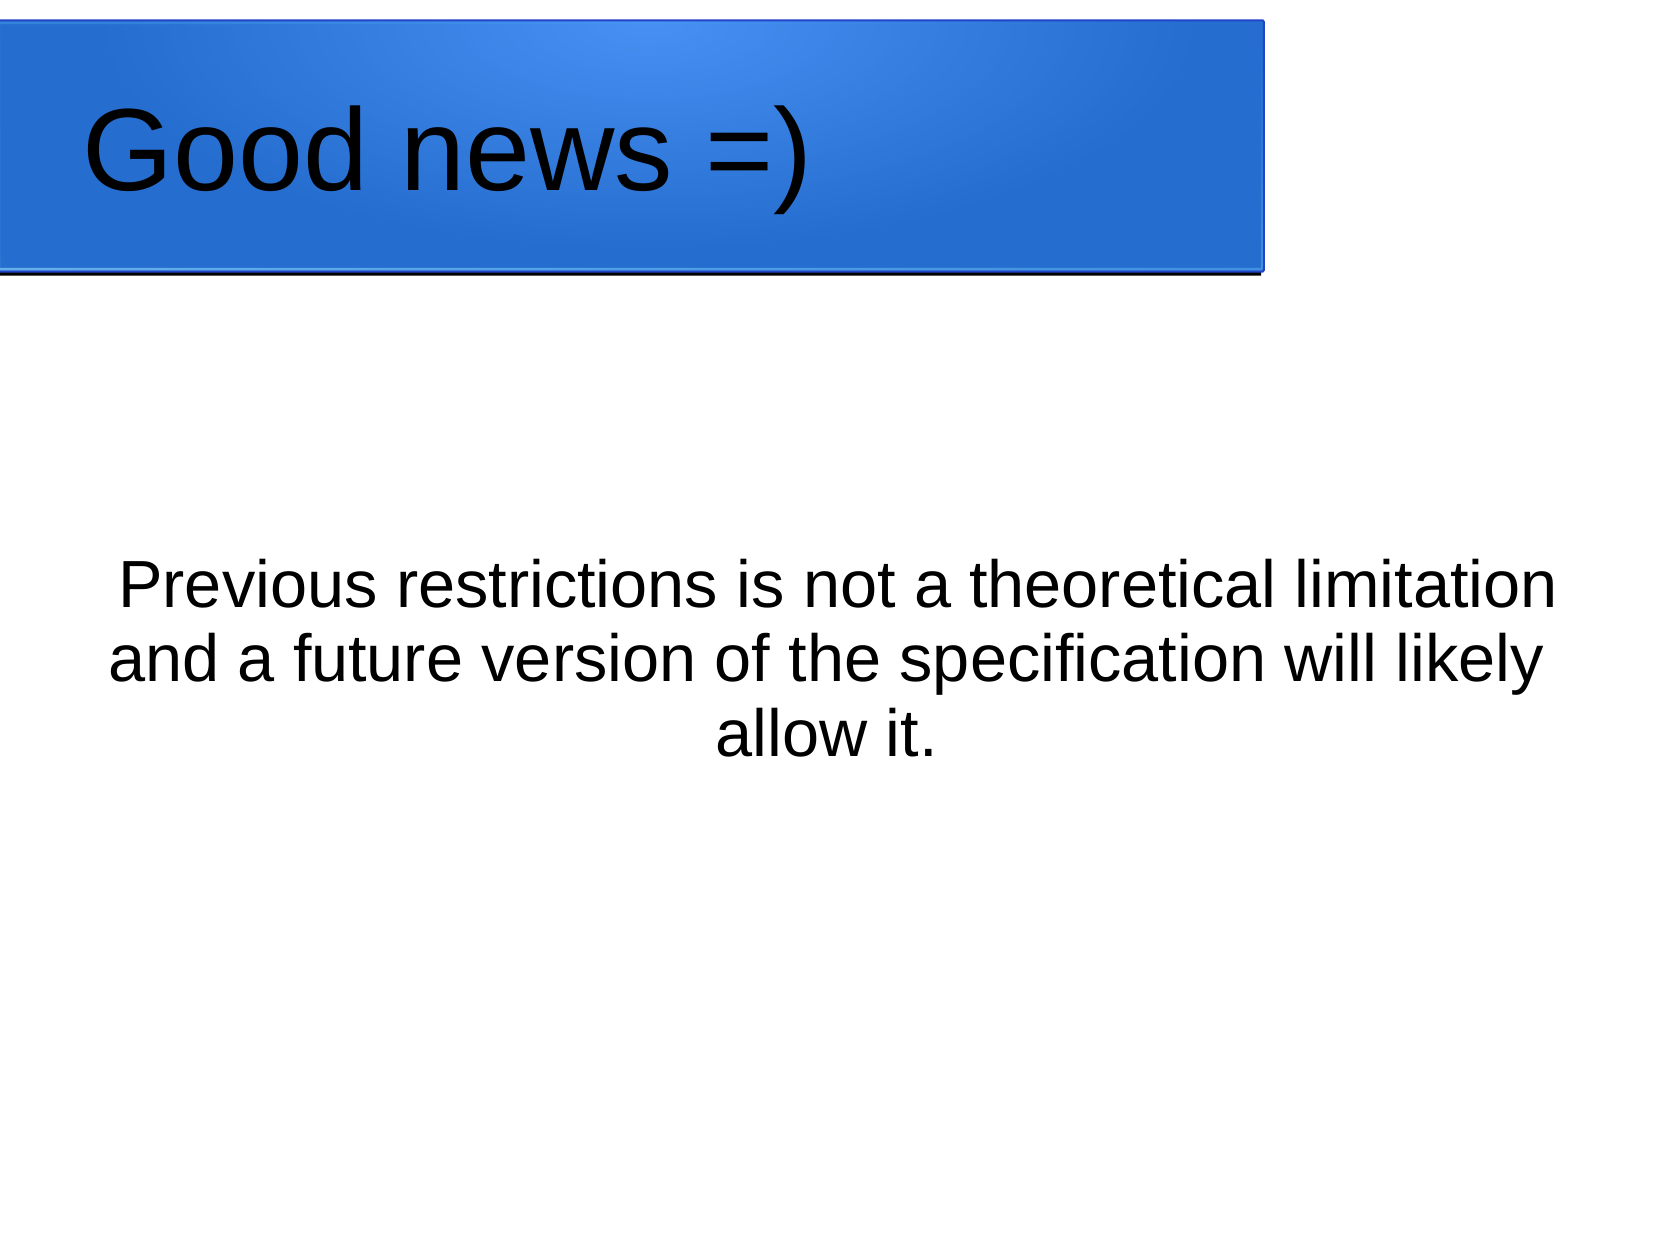

# Good news =)
Previous restrictions is not a theoretical limitation and a future version of the specification will likely allow it.